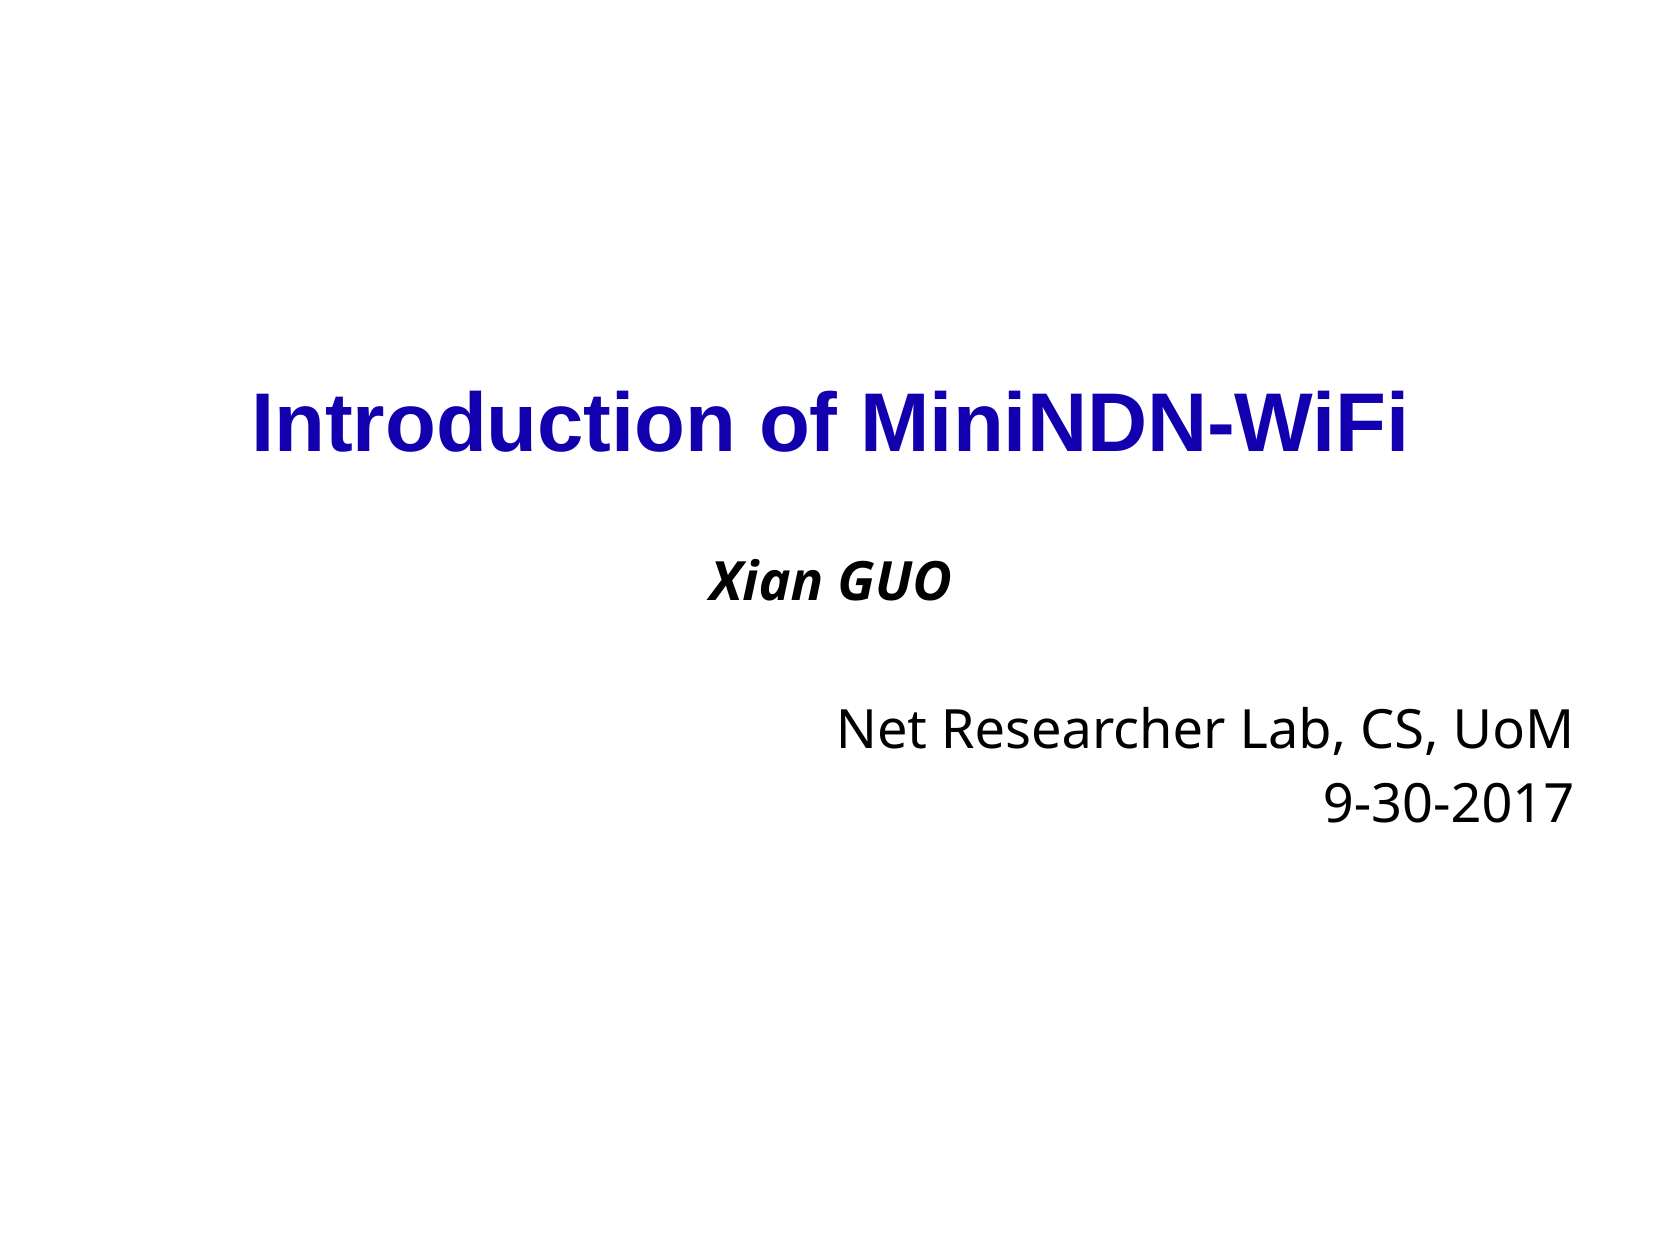

# Introduction of MiniNDN-WiFi
Xian GUO
Net Researcher Lab, CS, UoM
9-30-2017